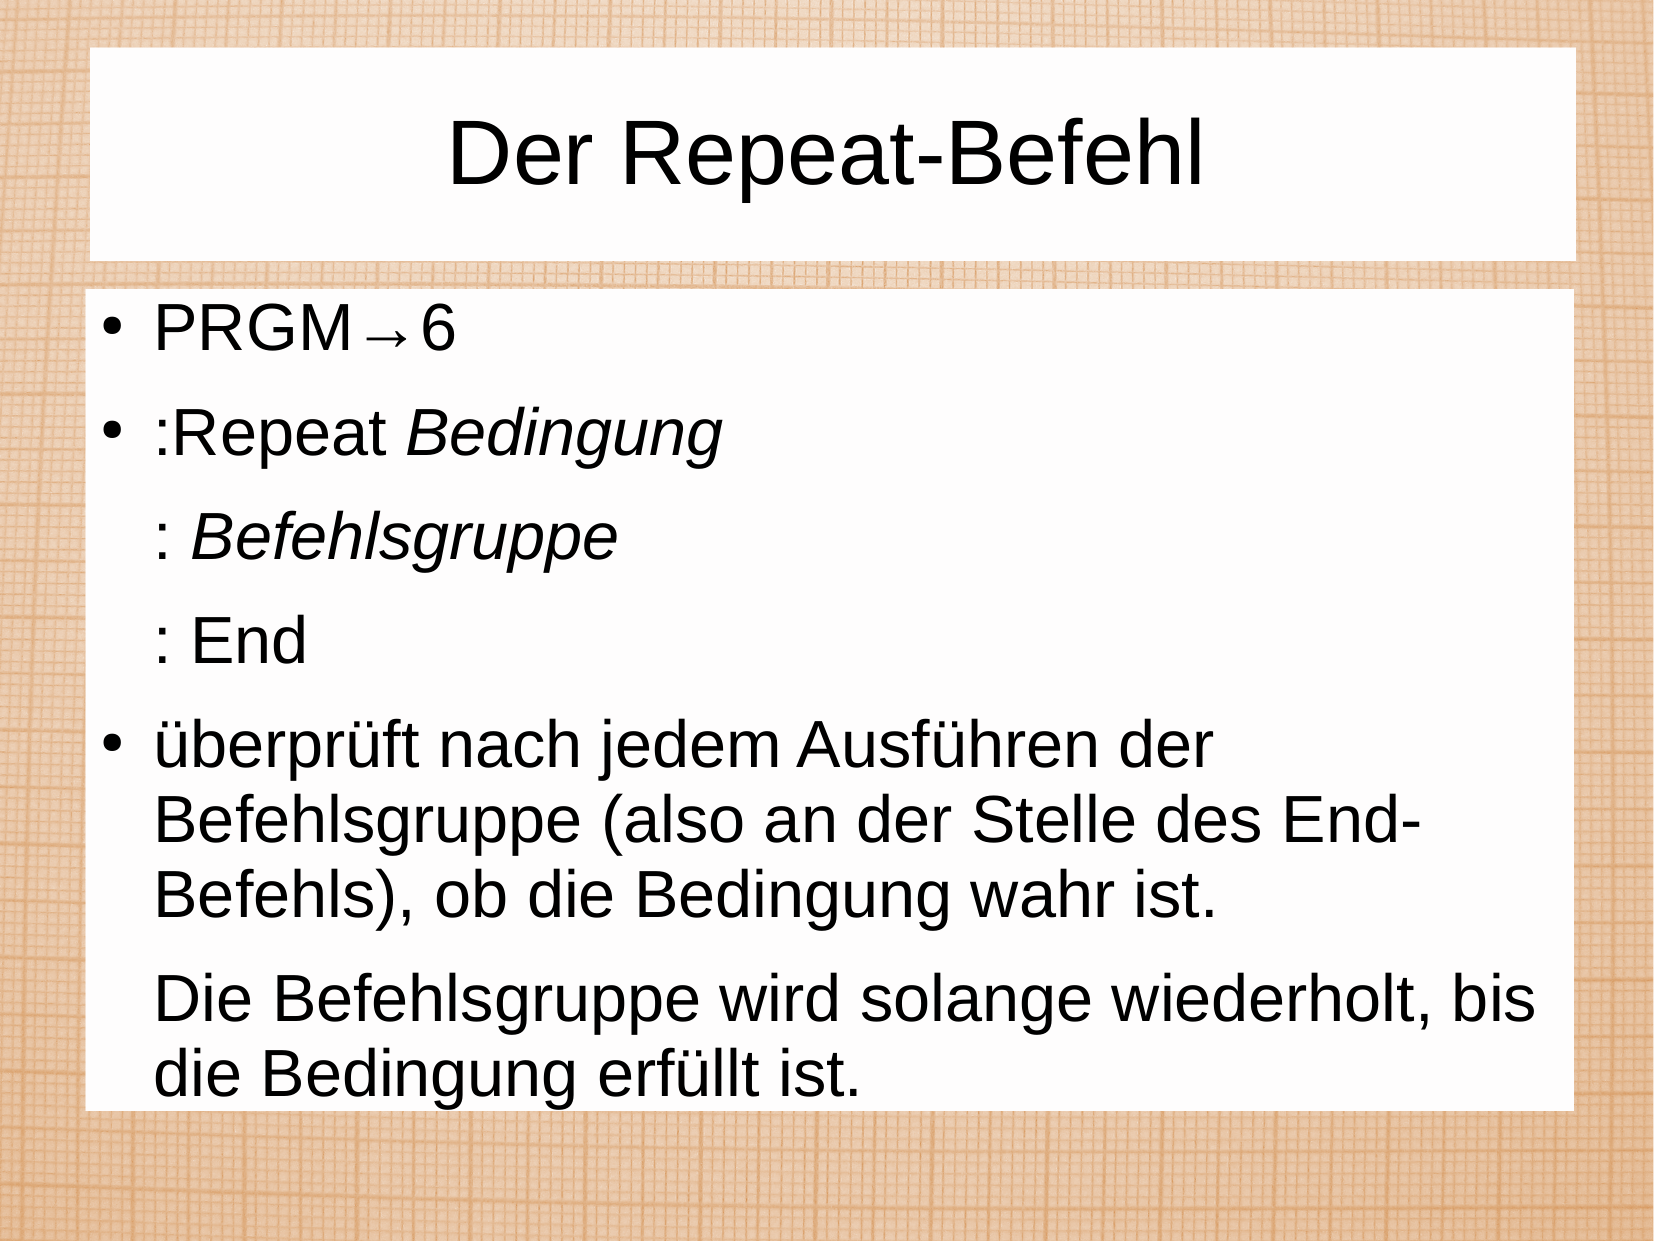

# Der Repeat-Befehl
PRGM→6
:Repeat Bedingung
: Befehlsgruppe
: End
überprüft nach jedem Ausführen der Befehlsgruppe (also an der Stelle des End- Befehls), ob die Bedingung wahr ist.
Die Befehlsgruppe wird solange wiederholt, bis die Bedingung erfüllt ist.